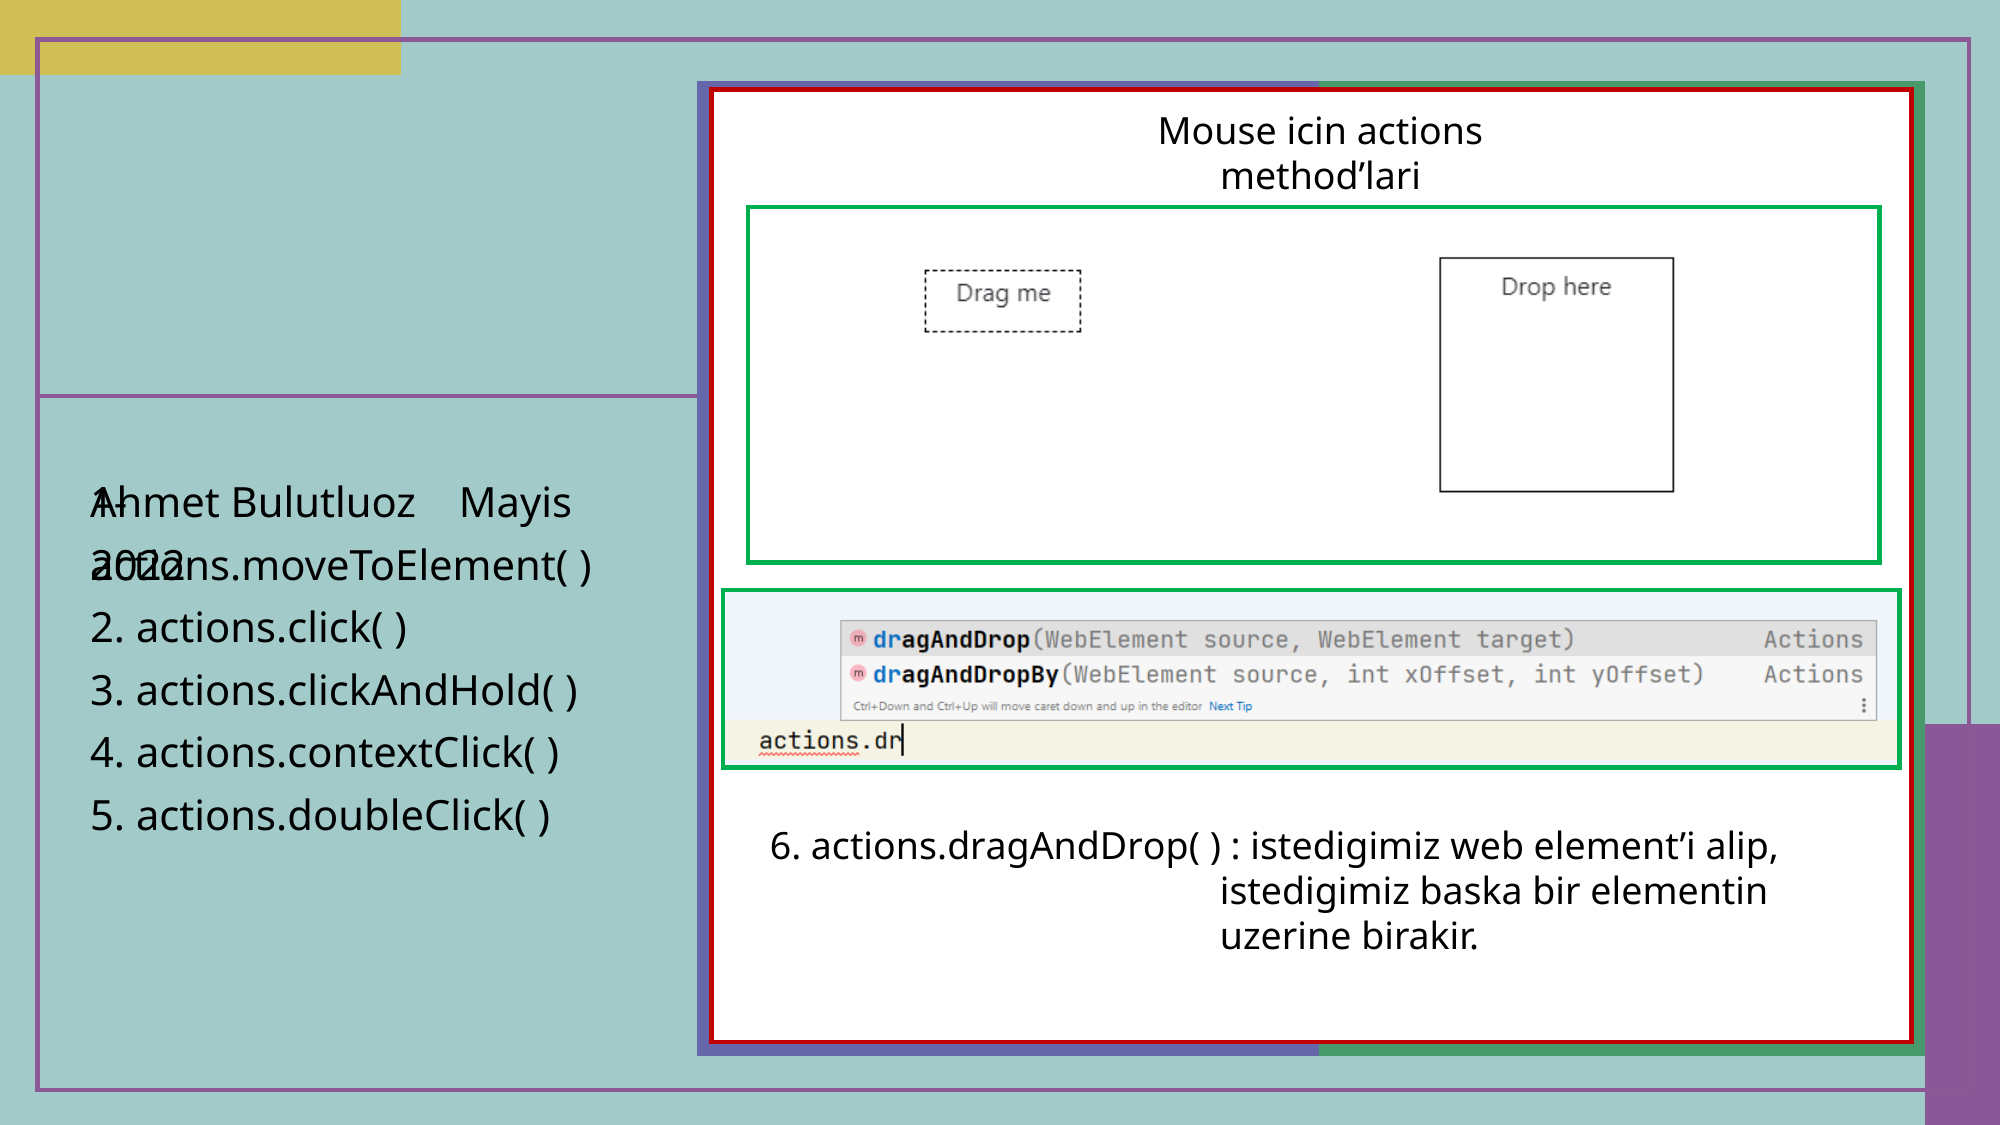

Mouse icin actions method’lari
# Mouse actions method’lari
1- actions.moveToElement( )
2. actions.click( )
3. actions.clickAndHold( )
4. actions.contextClick( )
5. actions.doubleClick( )
Ahmet Bulutluoz Mayis 2022
6. actions.dragAndDrop( ) : istedigimiz web element’i alip, istedigimiz baska bir elementin uzerine birakir.